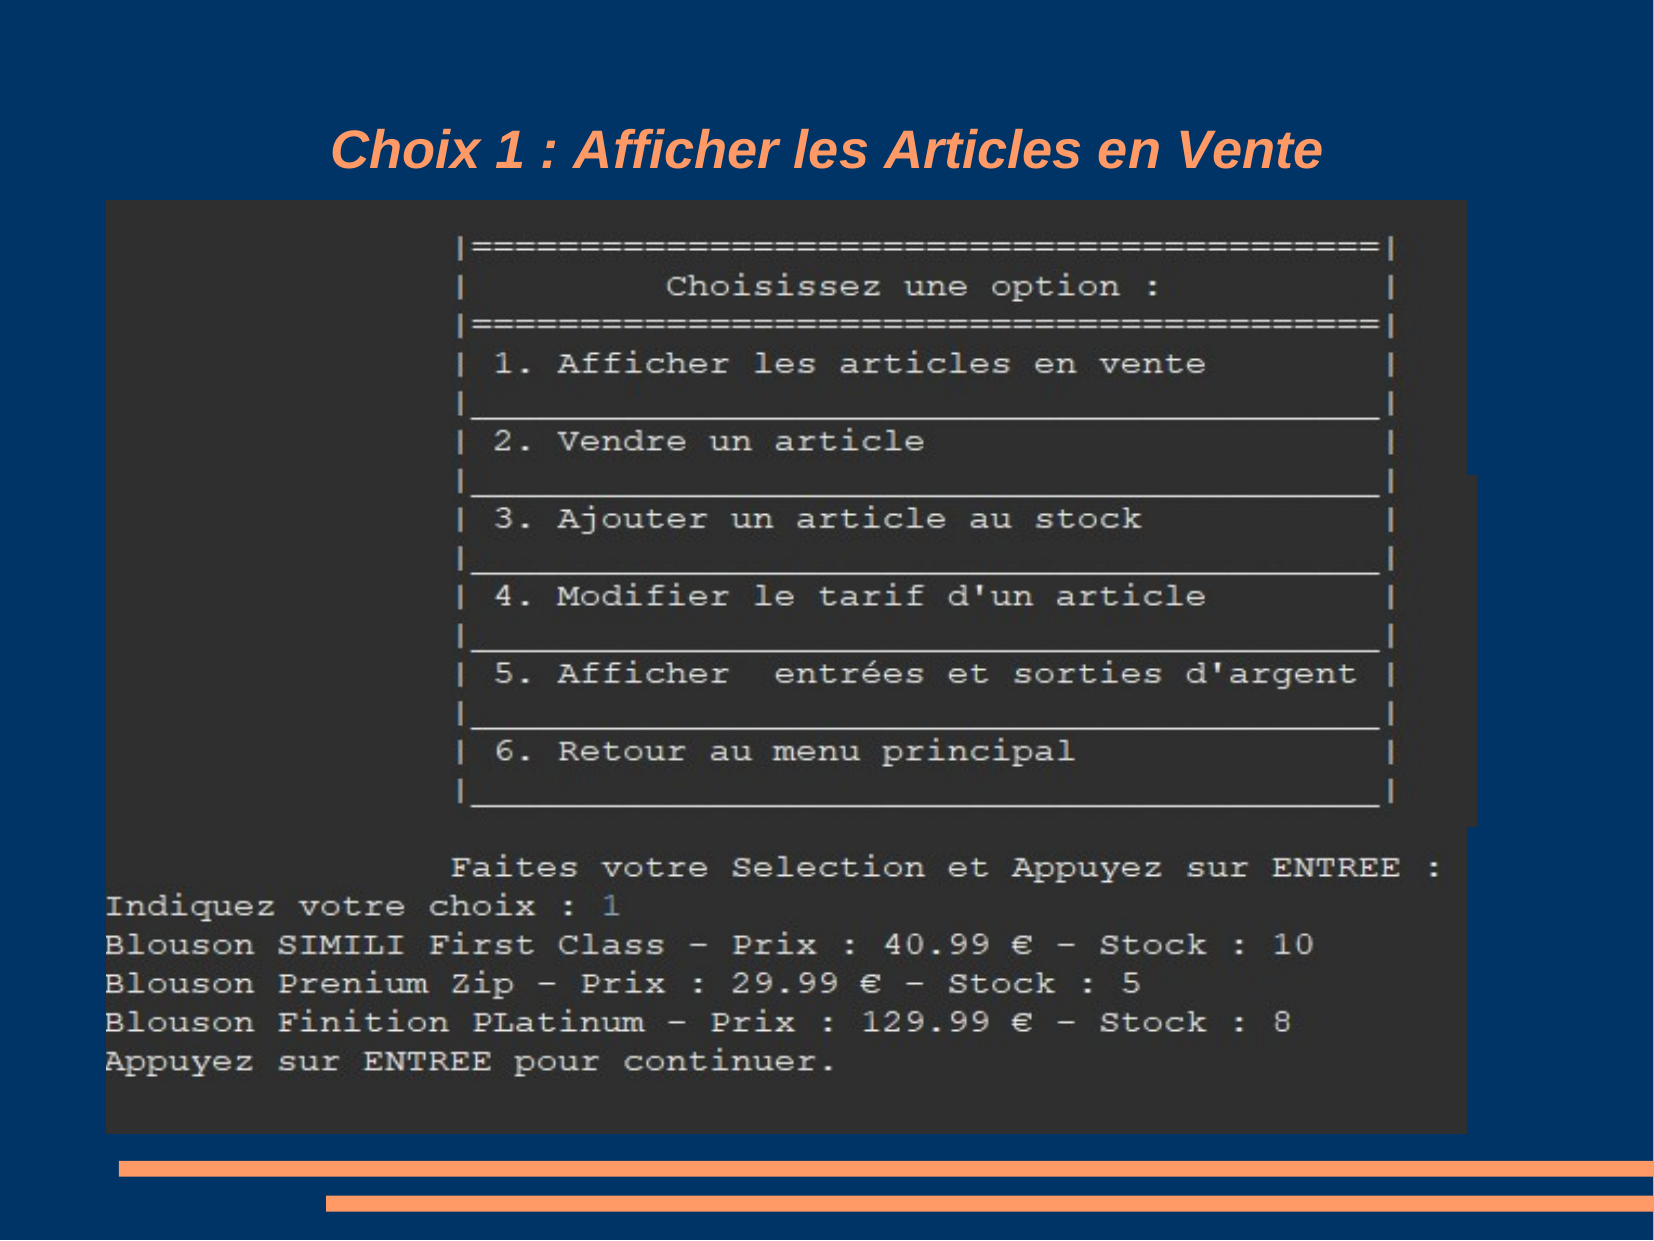

# Choix 1 : Afficher les Articles en Vente